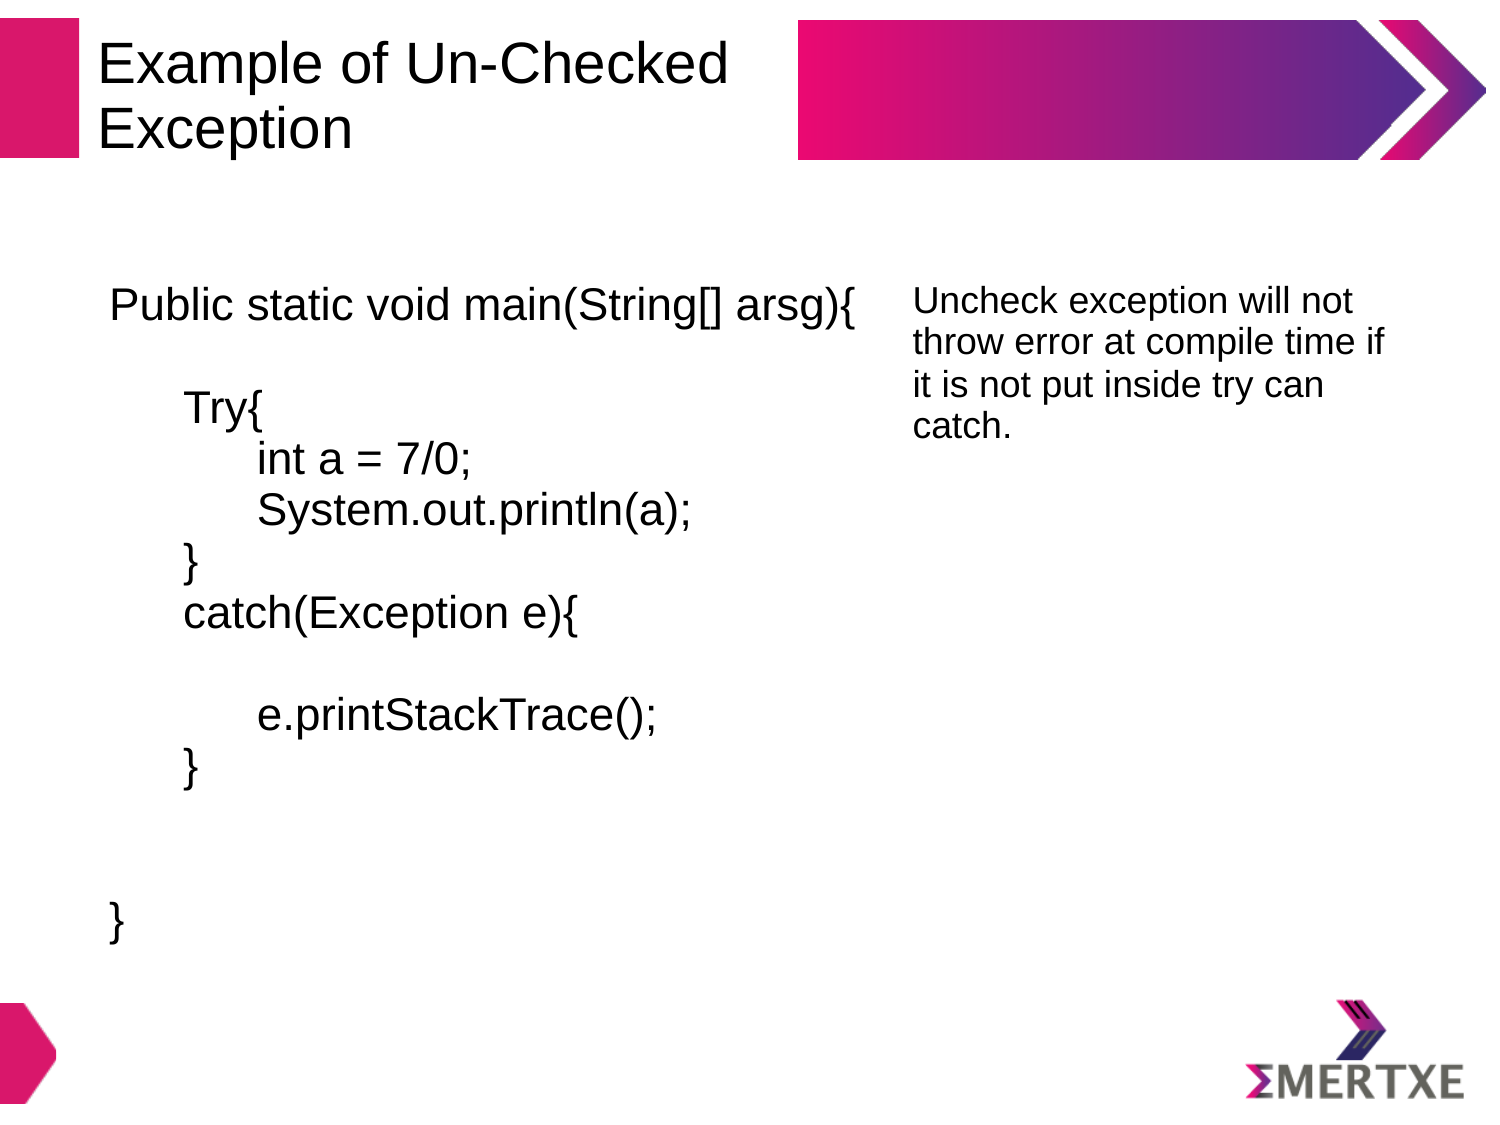

Example of Un-Checked Exception
Public static void main(String[] arsg){
	Try{
		int a = 7/0;
		System.out.println(a);
	}
	catch(Exception e){
		e.printStackTrace();
	}
}
Uncheck exception will not throw error at compile time if it is not put inside try can catch.